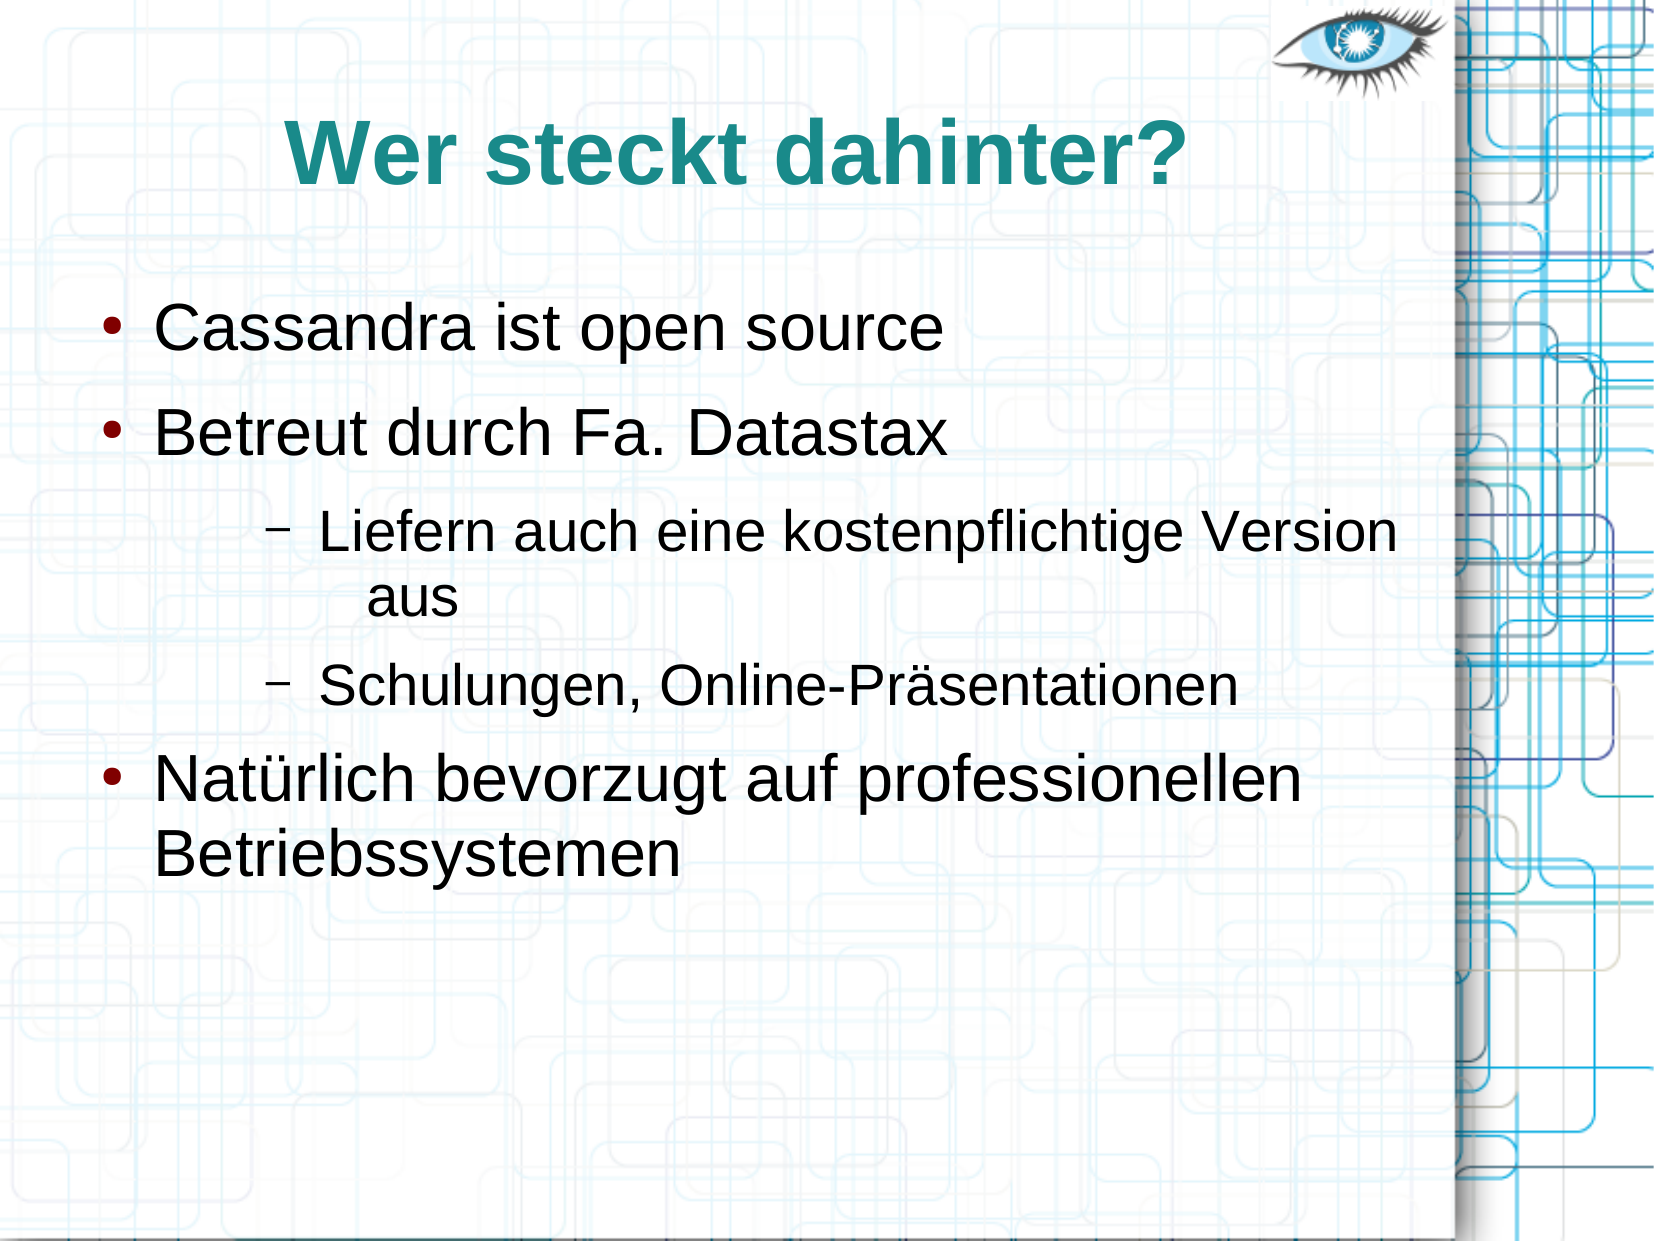

# Wer steckt dahinter?
Cassandra ist open source
Betreut durch Fa. Datastax
Liefern auch eine kostenpflichtige Version aus
Schulungen, Online-Präsentationen
Natürlich bevorzugt auf professionellen Betriebssystemen